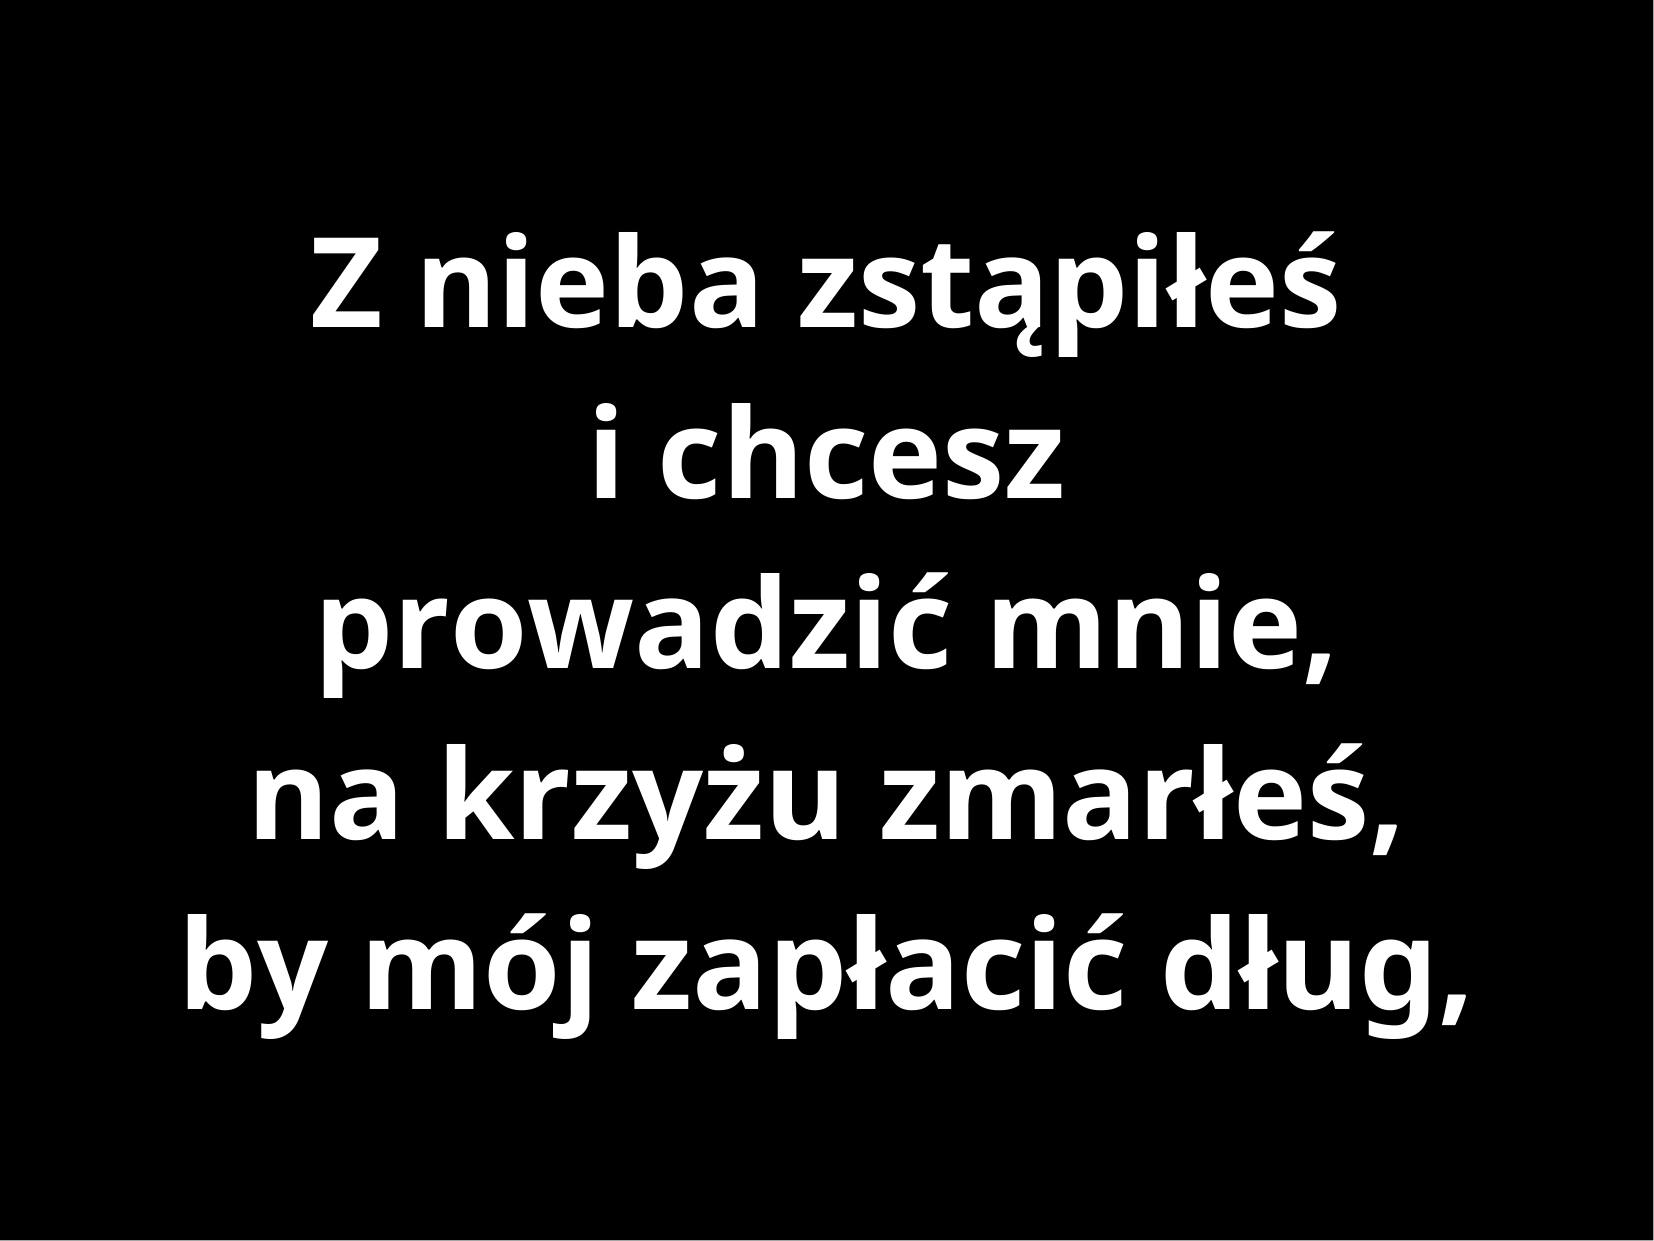

# Z nieba zstąpiłeś i chcesz prowadzić mnie, na krzyżu zmarłeś, by mój zapłacić dług,